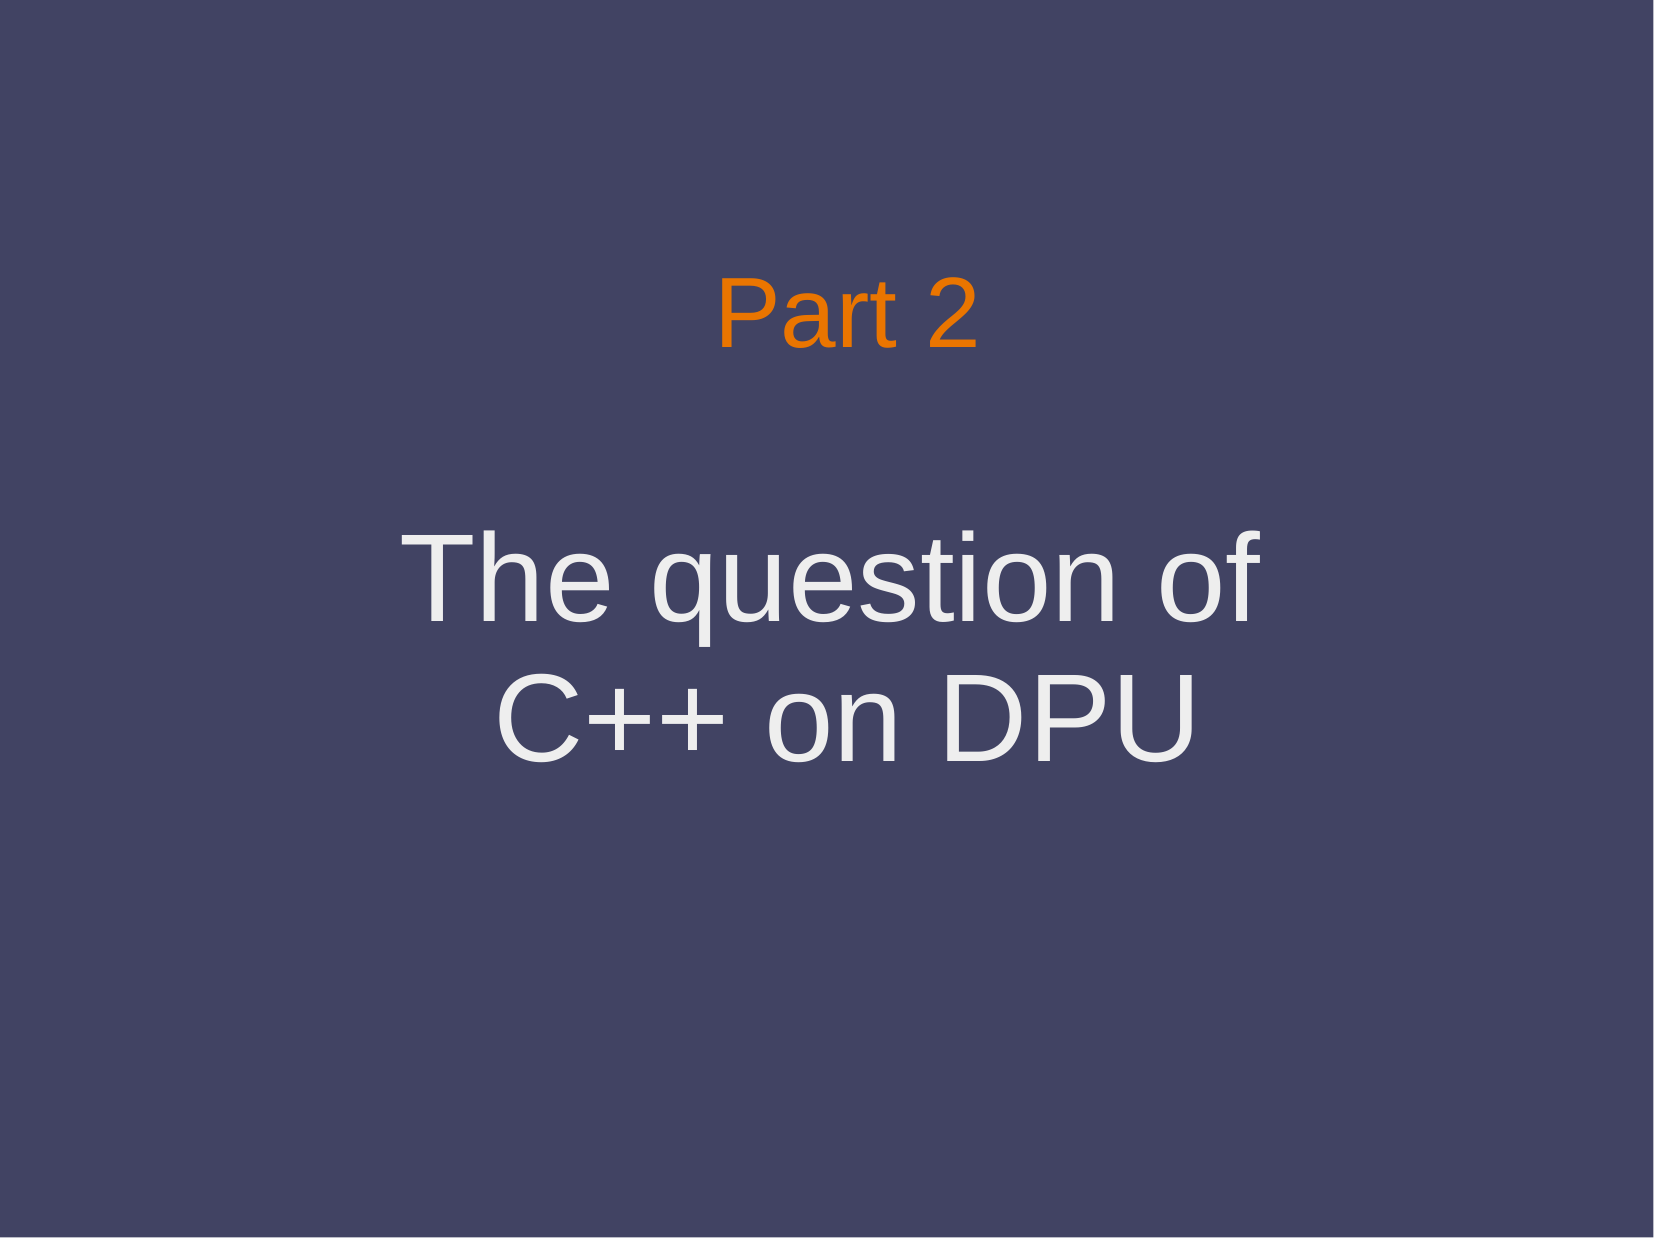

Part 2
The question of
C++ on DPU